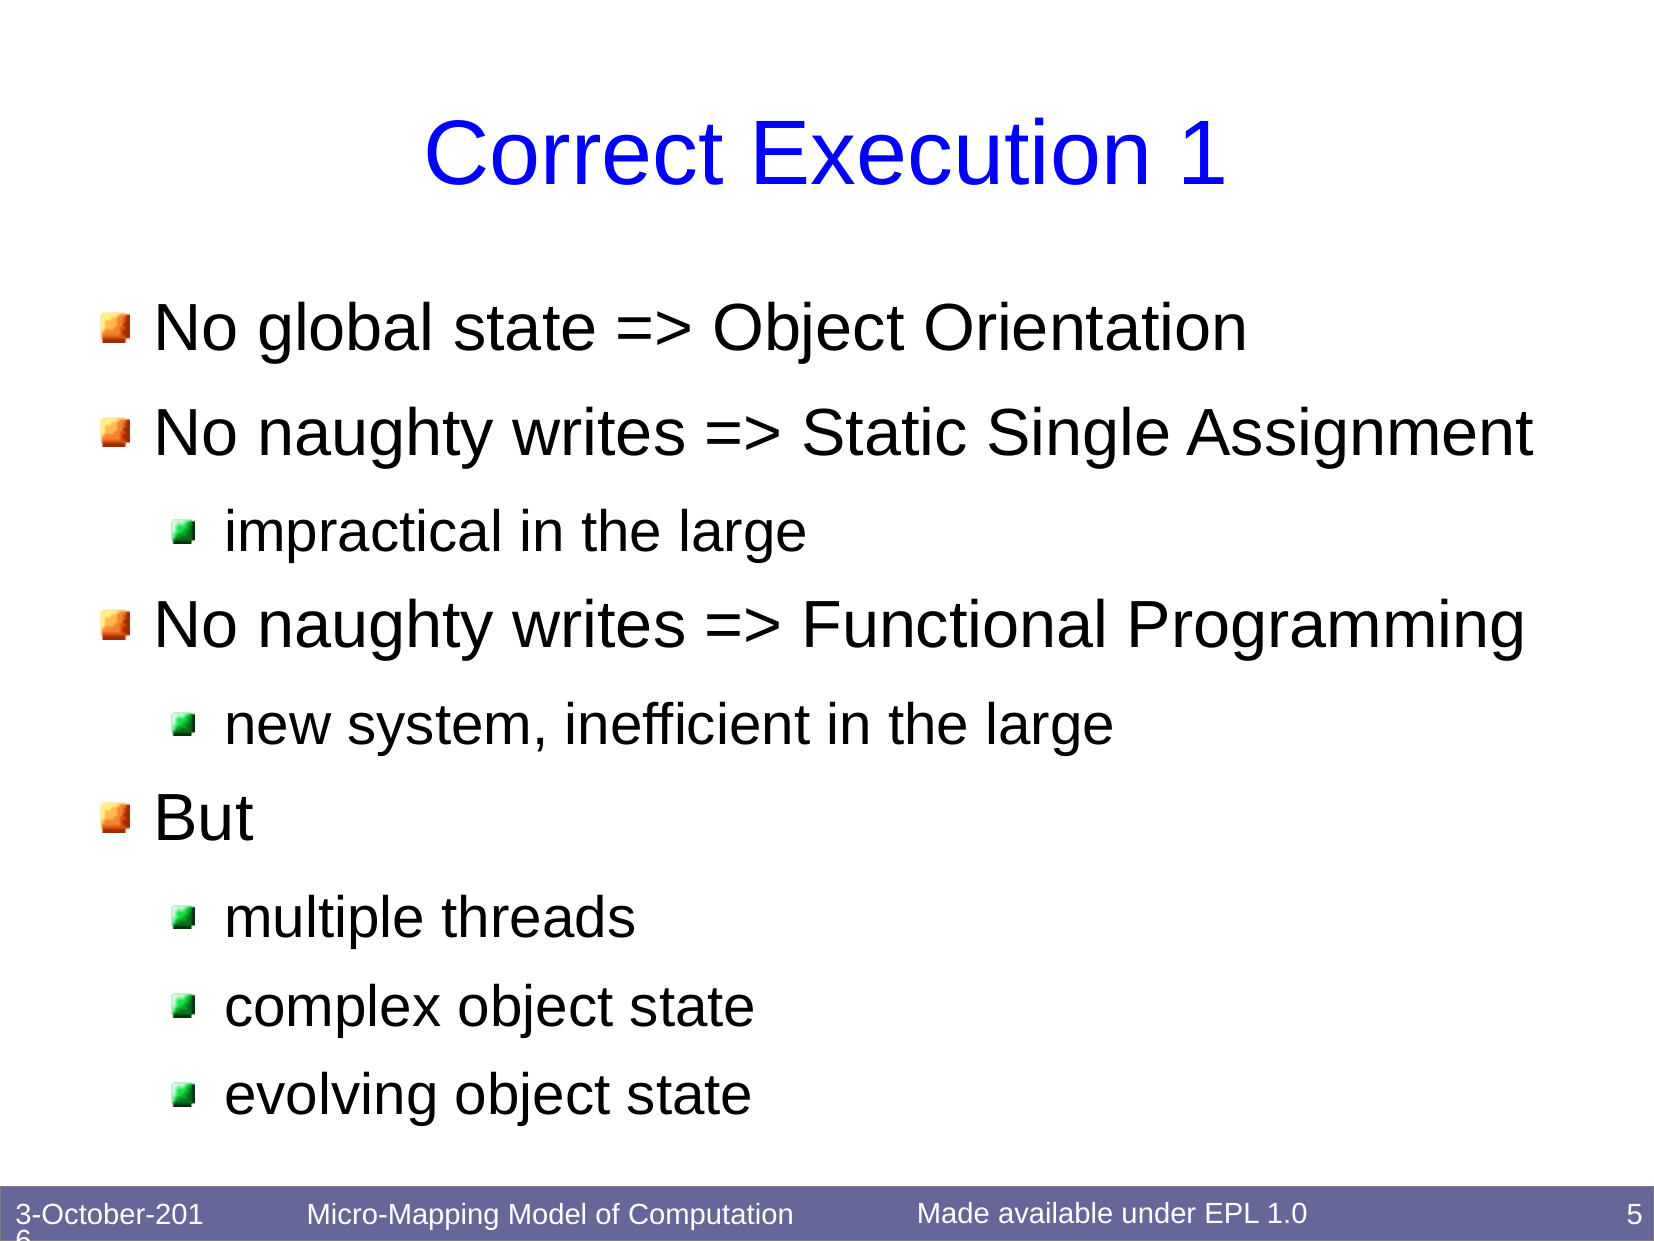

# Correct Execution 1
No global state => Object Orientation
No naughty writes => Static Single Assignment
impractical in the large
No naughty writes => Functional Programming
new system, inefficient in the large
But
multiple threads
complex object state
evolving object state
3-October-2016
Micro-Mapping Model of Computation
5